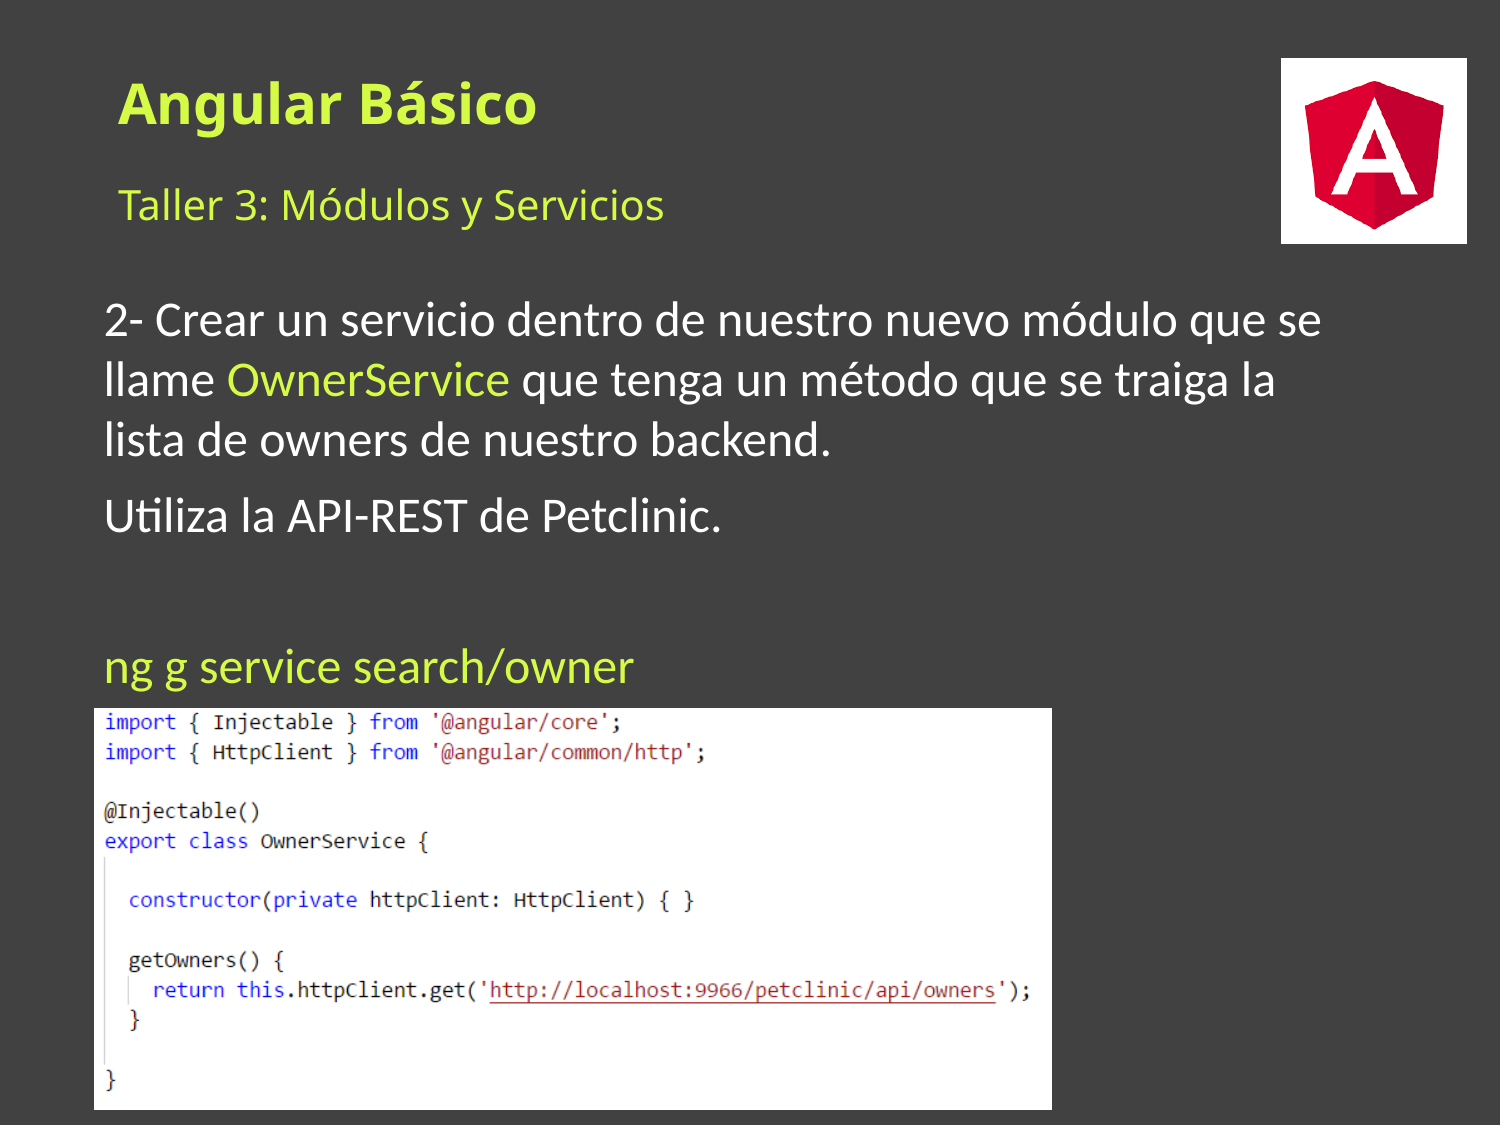

# Angular Básico
Taller 3: Módulos y Servicios
2- Crear un servicio dentro de nuestro nuevo módulo que se llame OwnerService que tenga un método que se traiga la lista de owners de nuestro backend.
Utiliza la API-REST de Petclinic.
ng g service search/owner